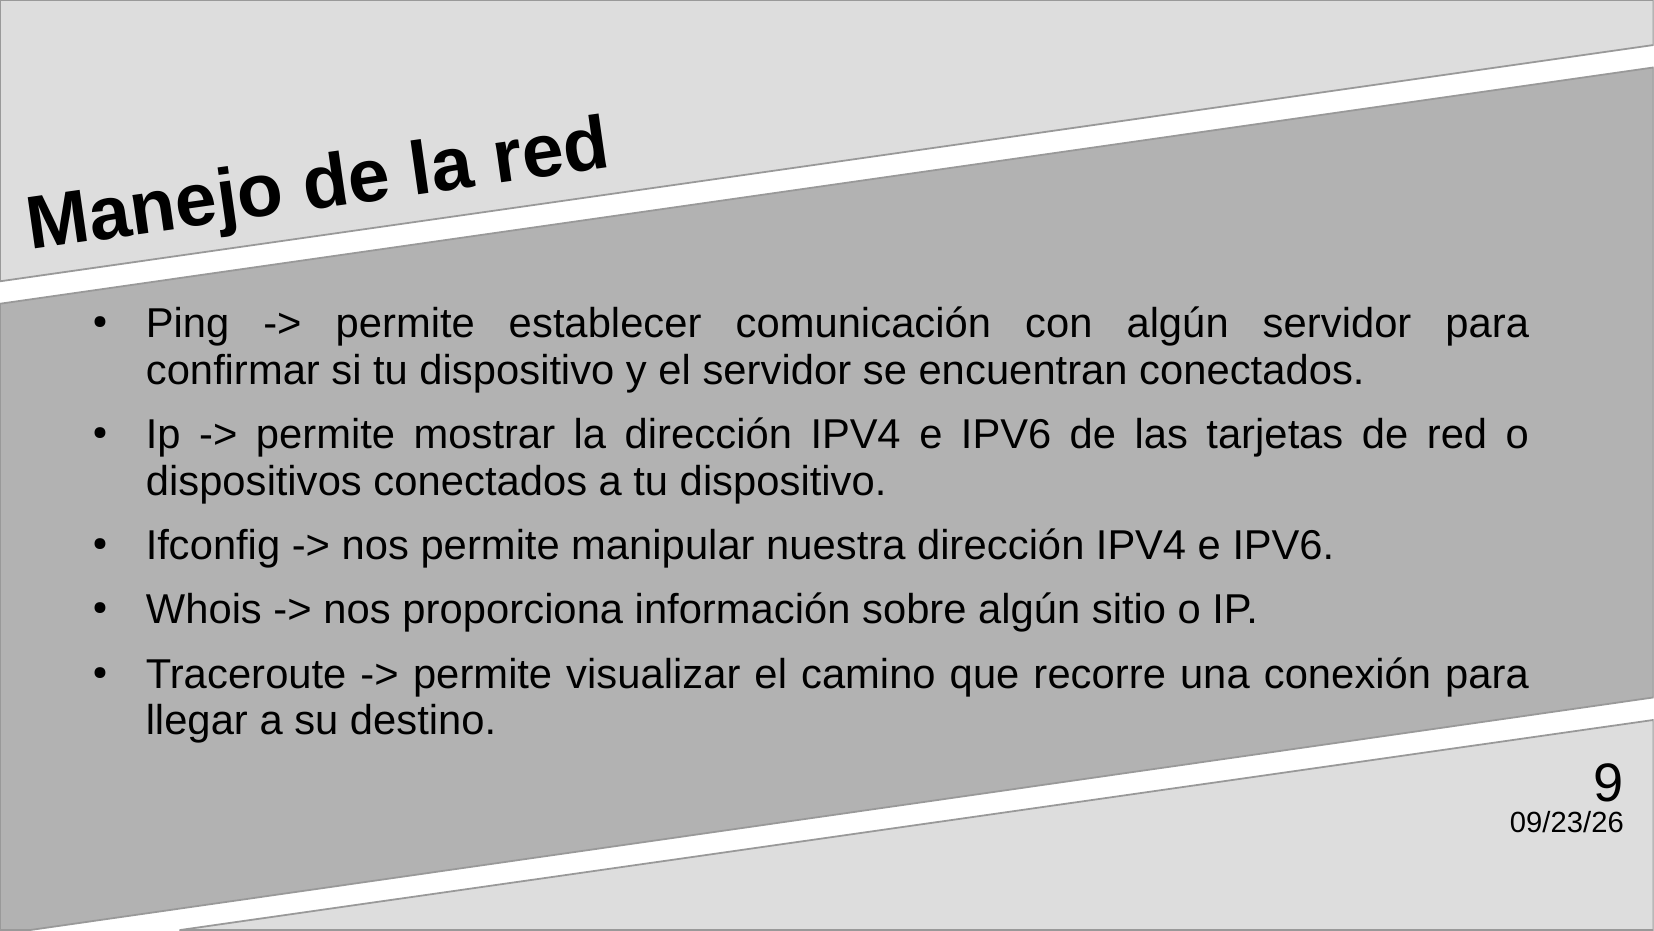

# Manejo de la red
Ping -> permite establecer comunicación con algún servidor para confirmar si tu dispositivo y el servidor se encuentran conectados.
Ip -> permite mostrar la dirección IPV4 e IPV6 de las tarjetas de red o dispositivos conectados a tu dispositivo.
Ifconfig -> nos permite manipular nuestra dirección IPV4 e IPV6.
Whois -> nos proporciona información sobre algún sitio o IP.
Traceroute -> permite visualizar el camino que recorre una conexión para llegar a su destino.
9